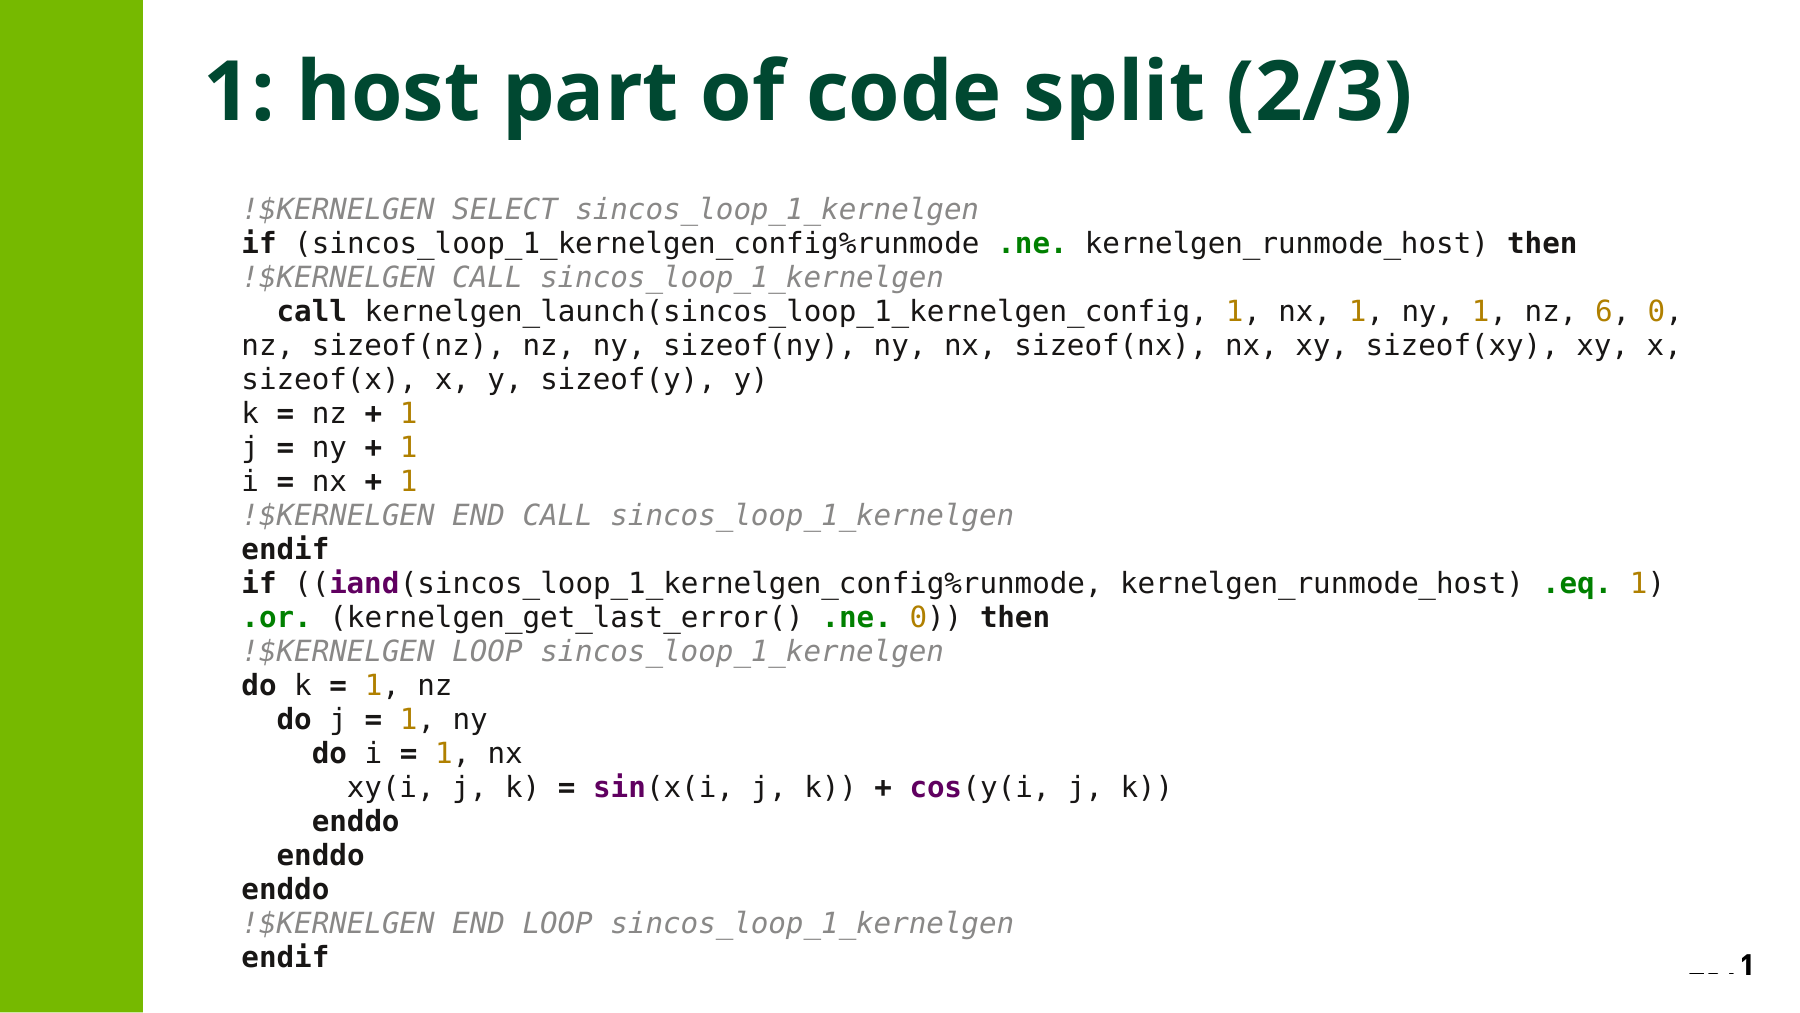

# 1: host part of code split (2/3)